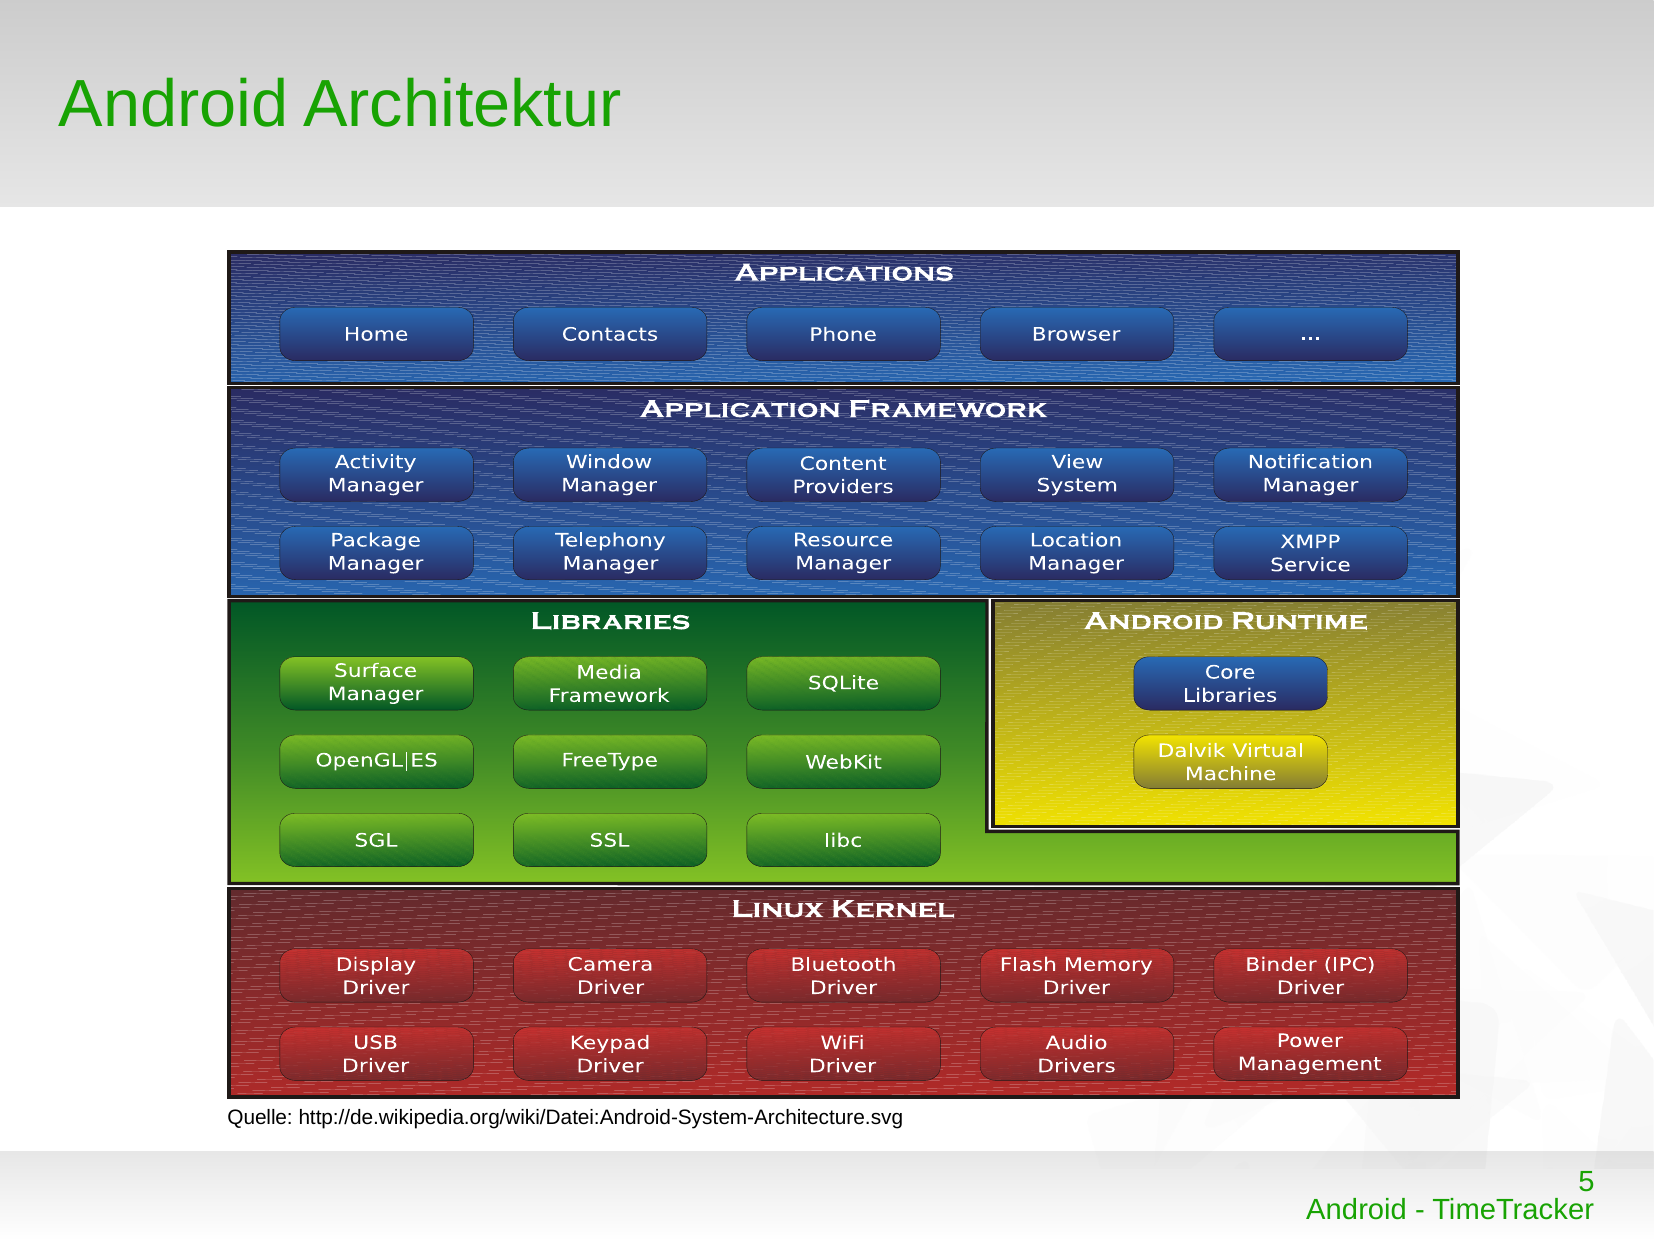

# Android Architektur
Quelle: http://de.wikipedia.org/wiki/Datei:Android-System-Architecture.svg
5
Android - TimeTracker